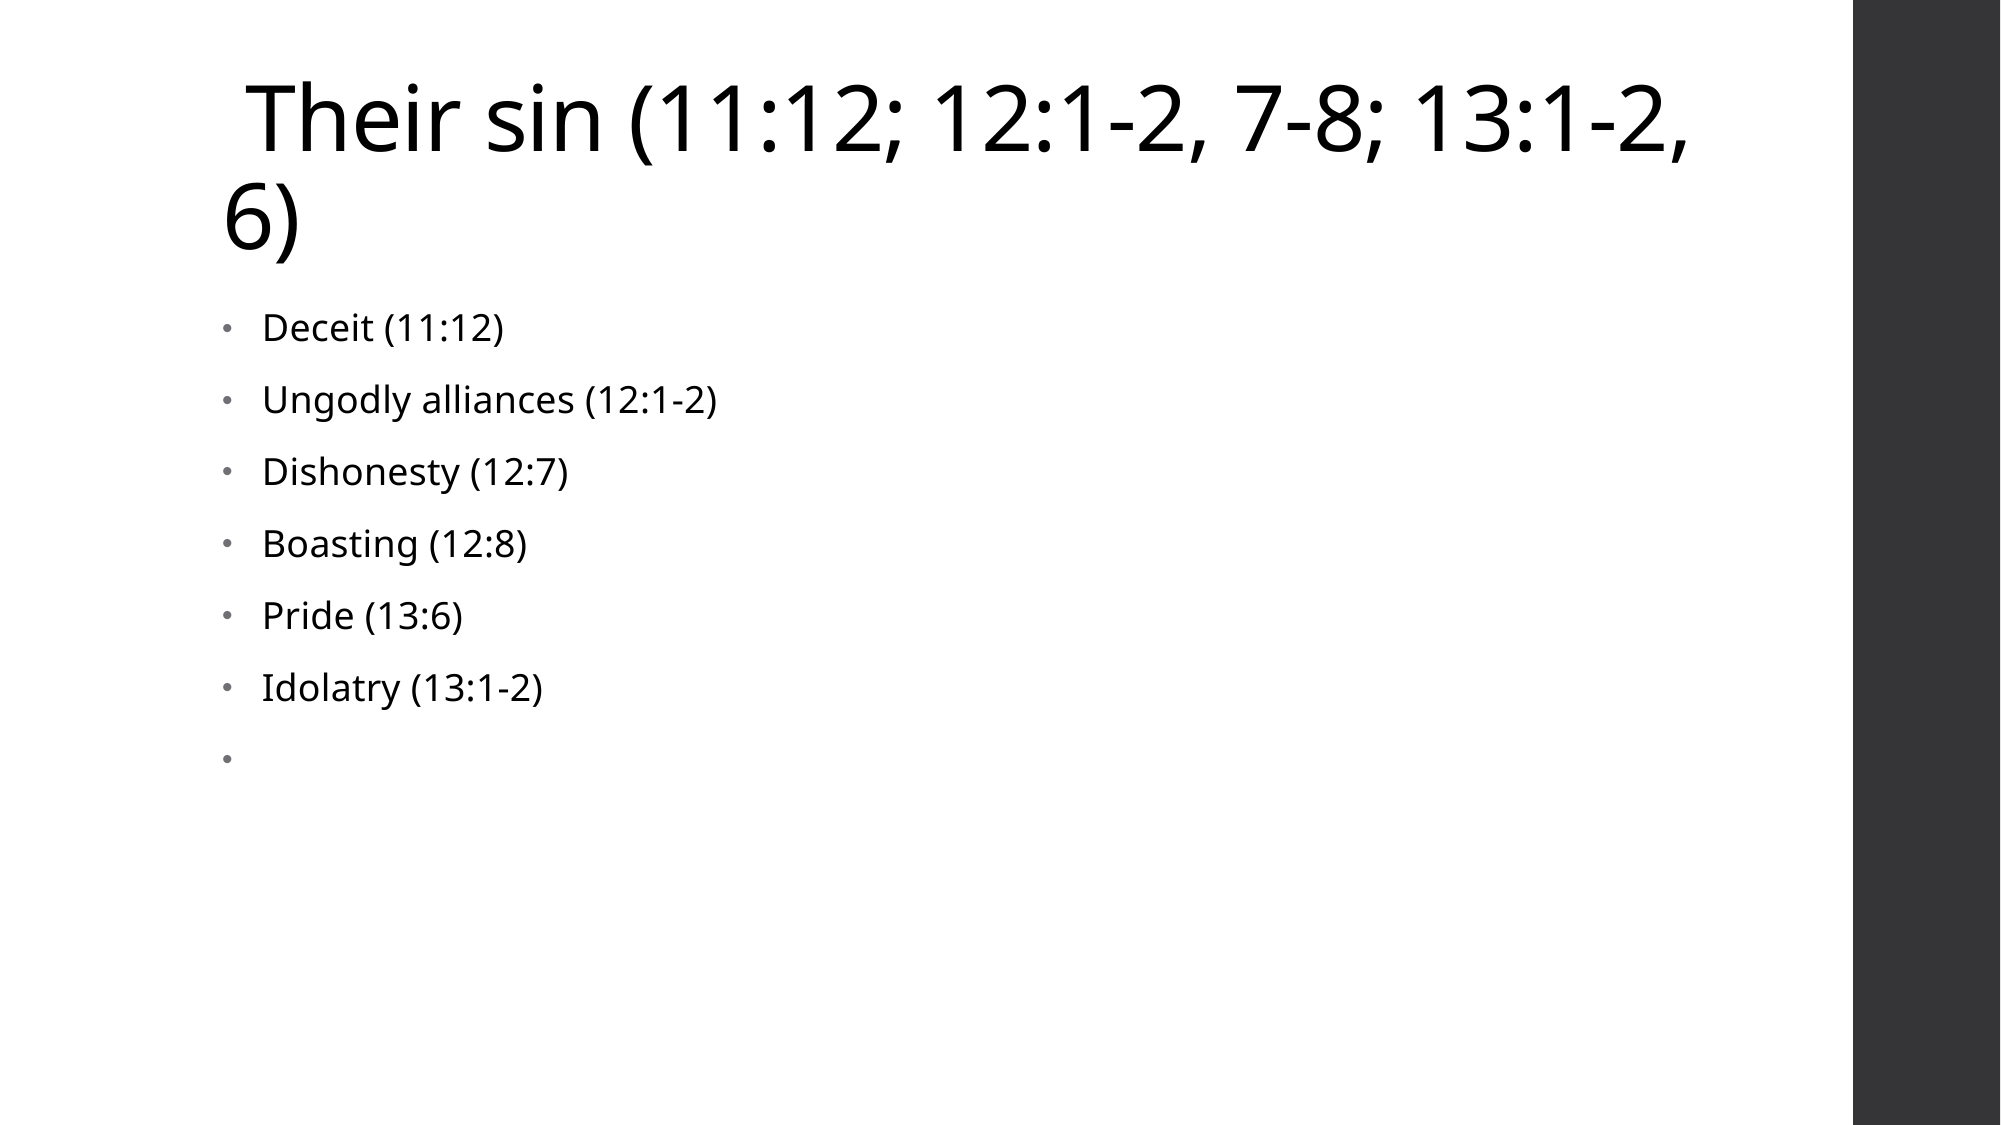

# Their sin (11:12; 12:1-2, 7-8; 13:1-2, 6)
 Deceit (11:12)
 Ungodly alliances (12:1-2)
 Dishonesty (12:7)
 Boasting (12:8)
 Pride (13:6)
 Idolatry (13:1-2)